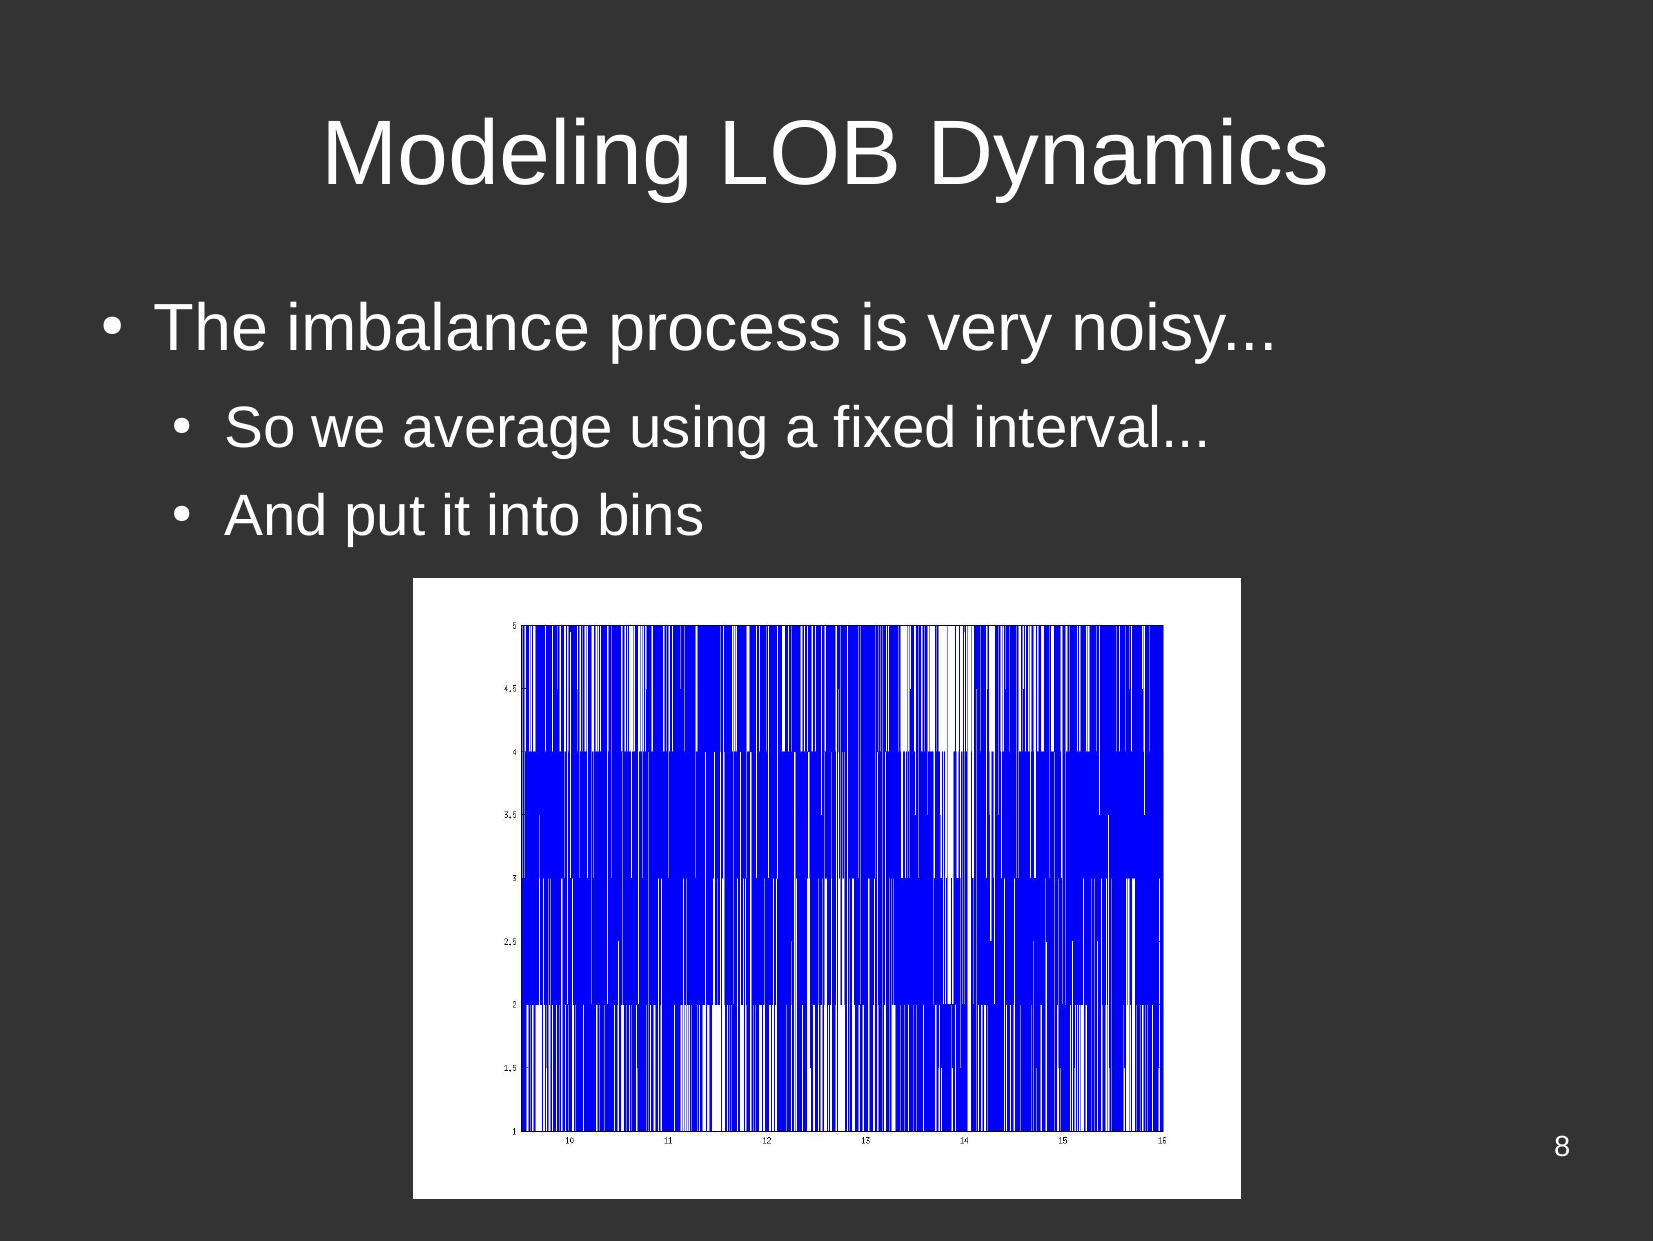

# Modeling LOB Dynamics
The imbalance process is very noisy...
So we average using a fixed interval...
And put it into bins
8